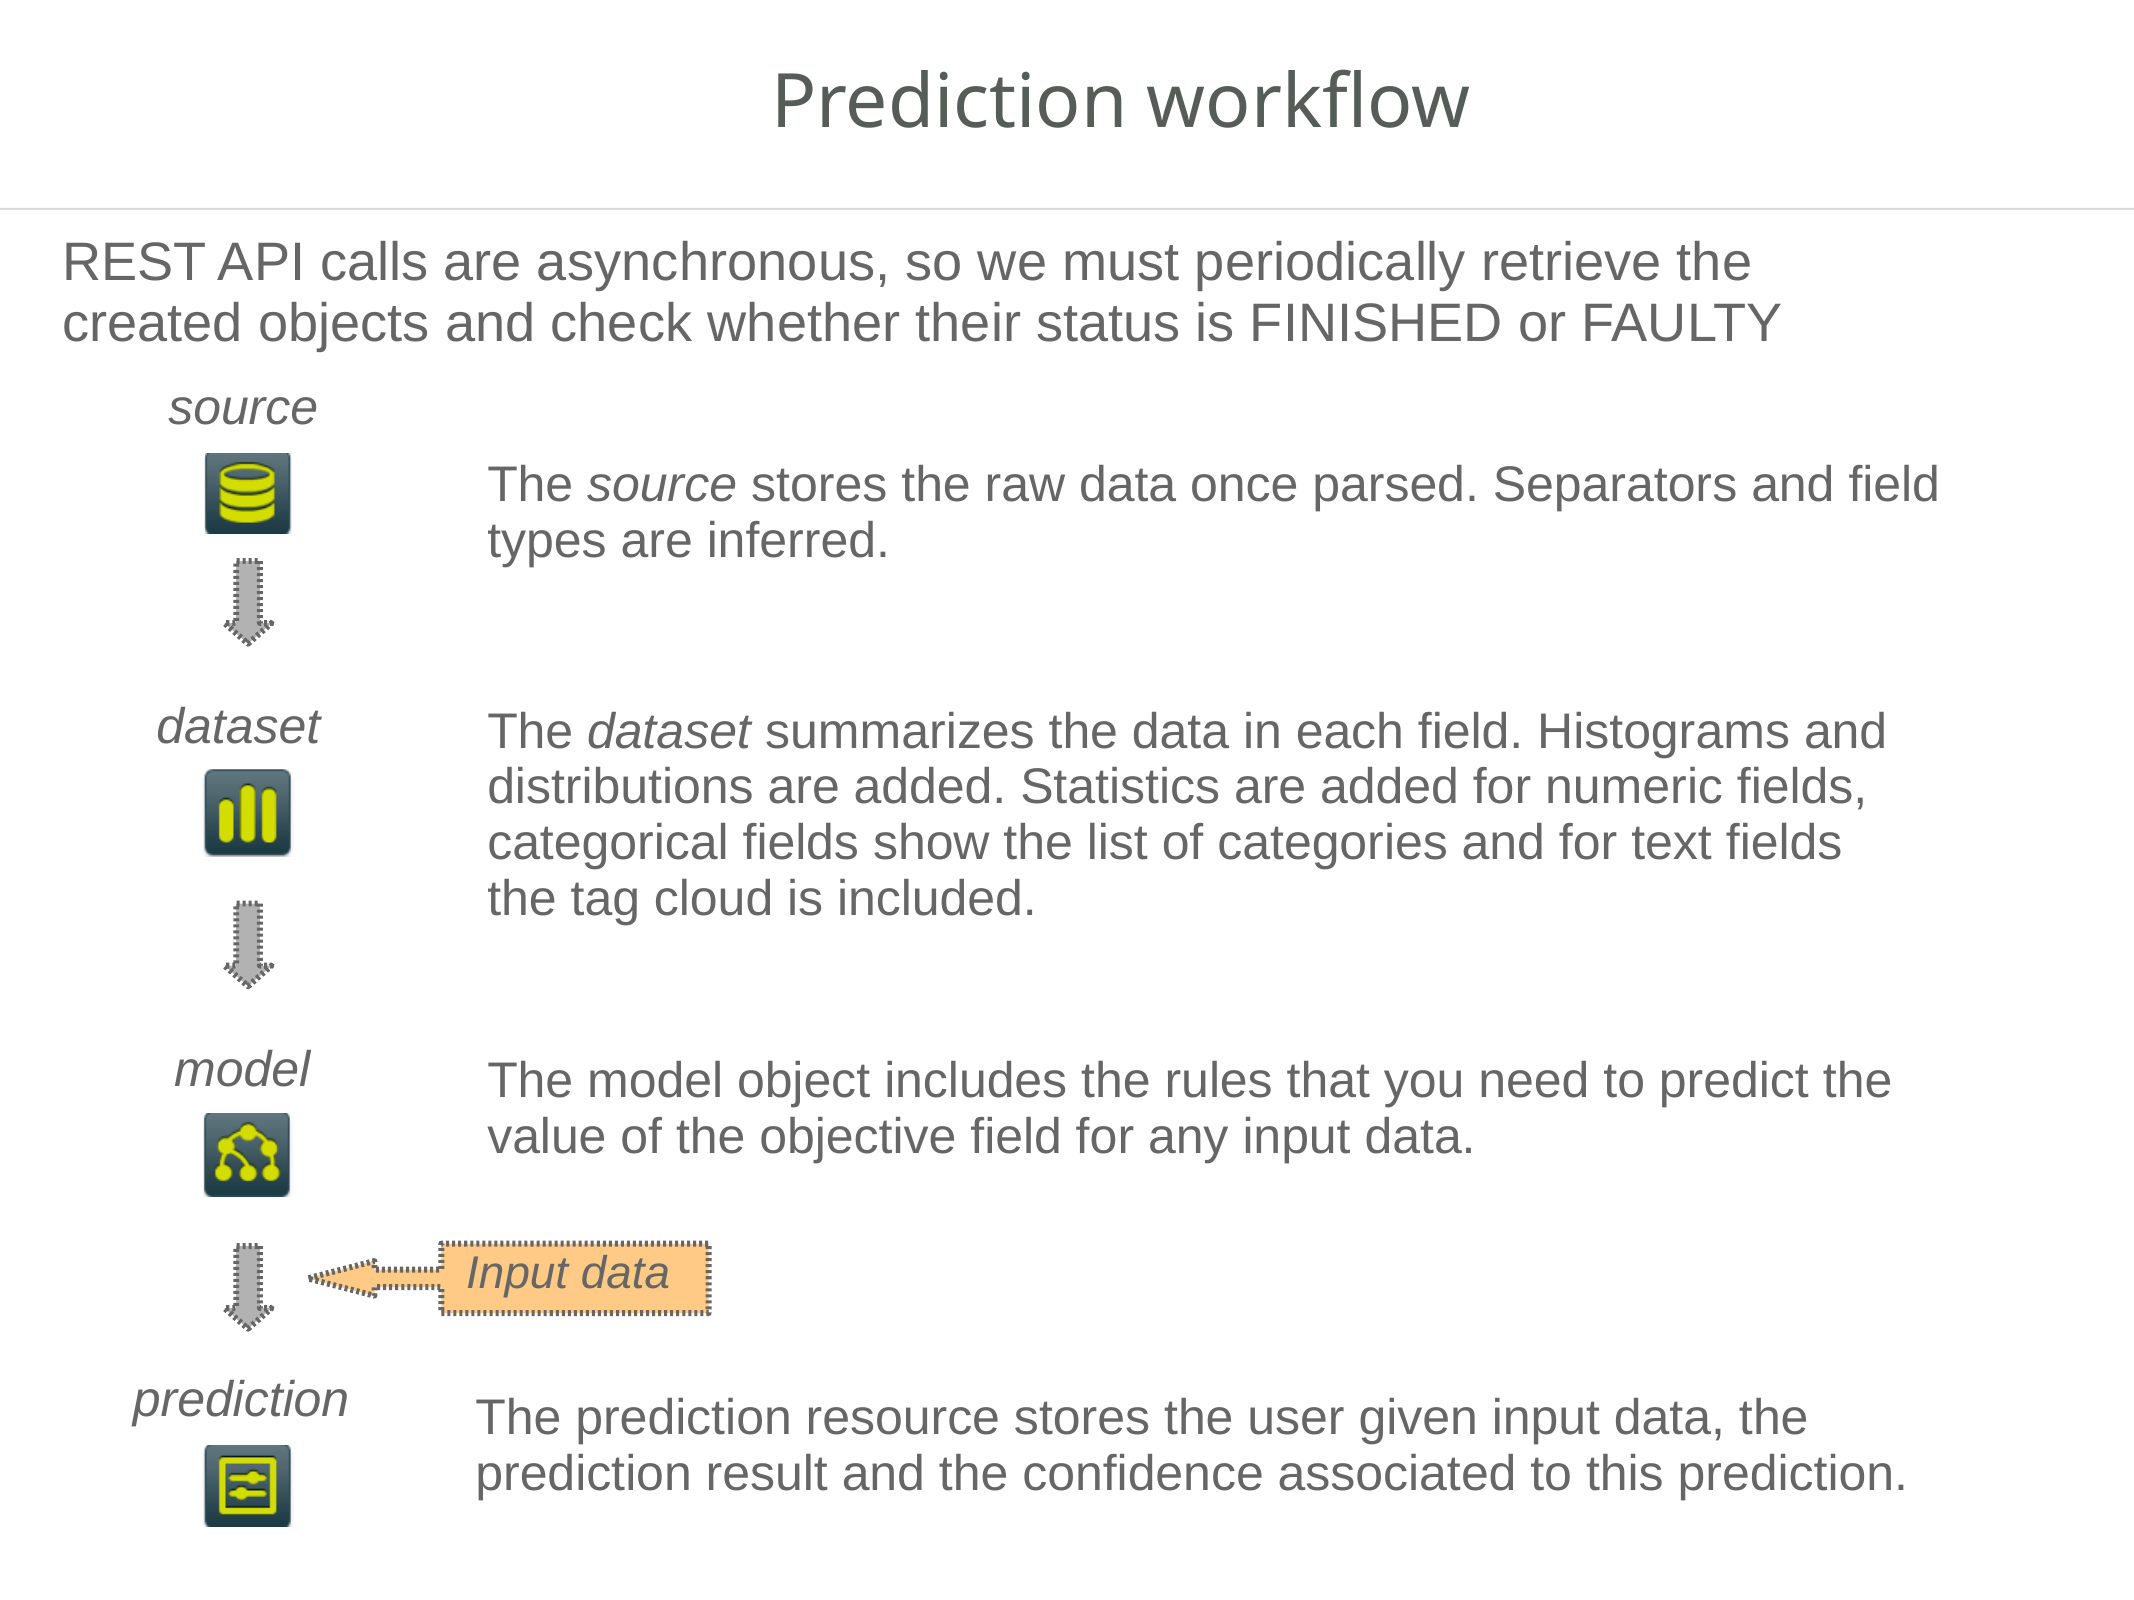

# Prediction workflow
REST API calls are asynchronous, so we must periodically retrieve the created objects and check whether their status is FINISHED or FAULTY
source
The source stores the raw data once parsed. Separators and field types are inferred.
dataset
The dataset summarizes the data in each field. Histograms and distributions are added. Statistics are added for numeric fields, categorical fields show the list of categories and for text fields
the tag cloud is included.
model
The model object includes the rules that you need to predict the value of the objective field for any input data.
Input data
prediction
The prediction resource stores the user given input data, the prediction result and the confidence associated to this prediction.